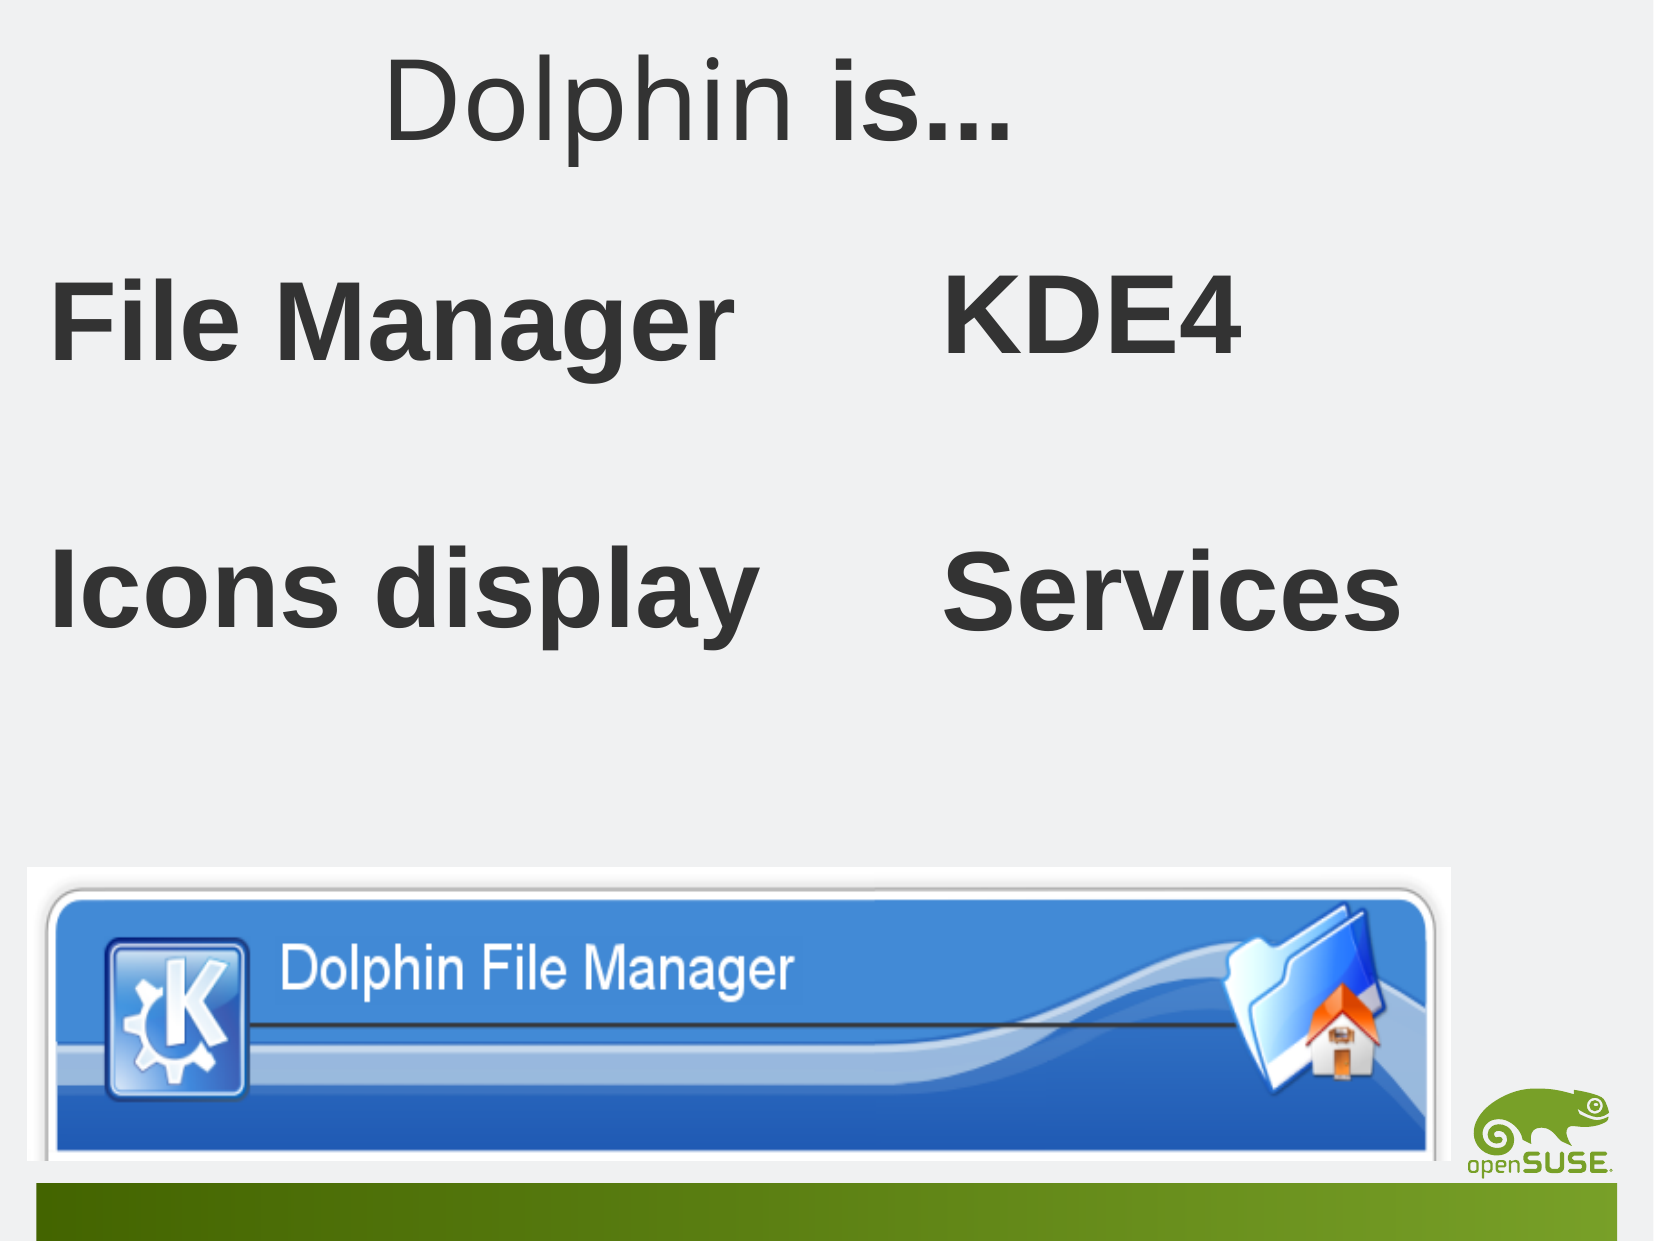

Dolphin is...
# File Manager
KDE4
Icons display
Services